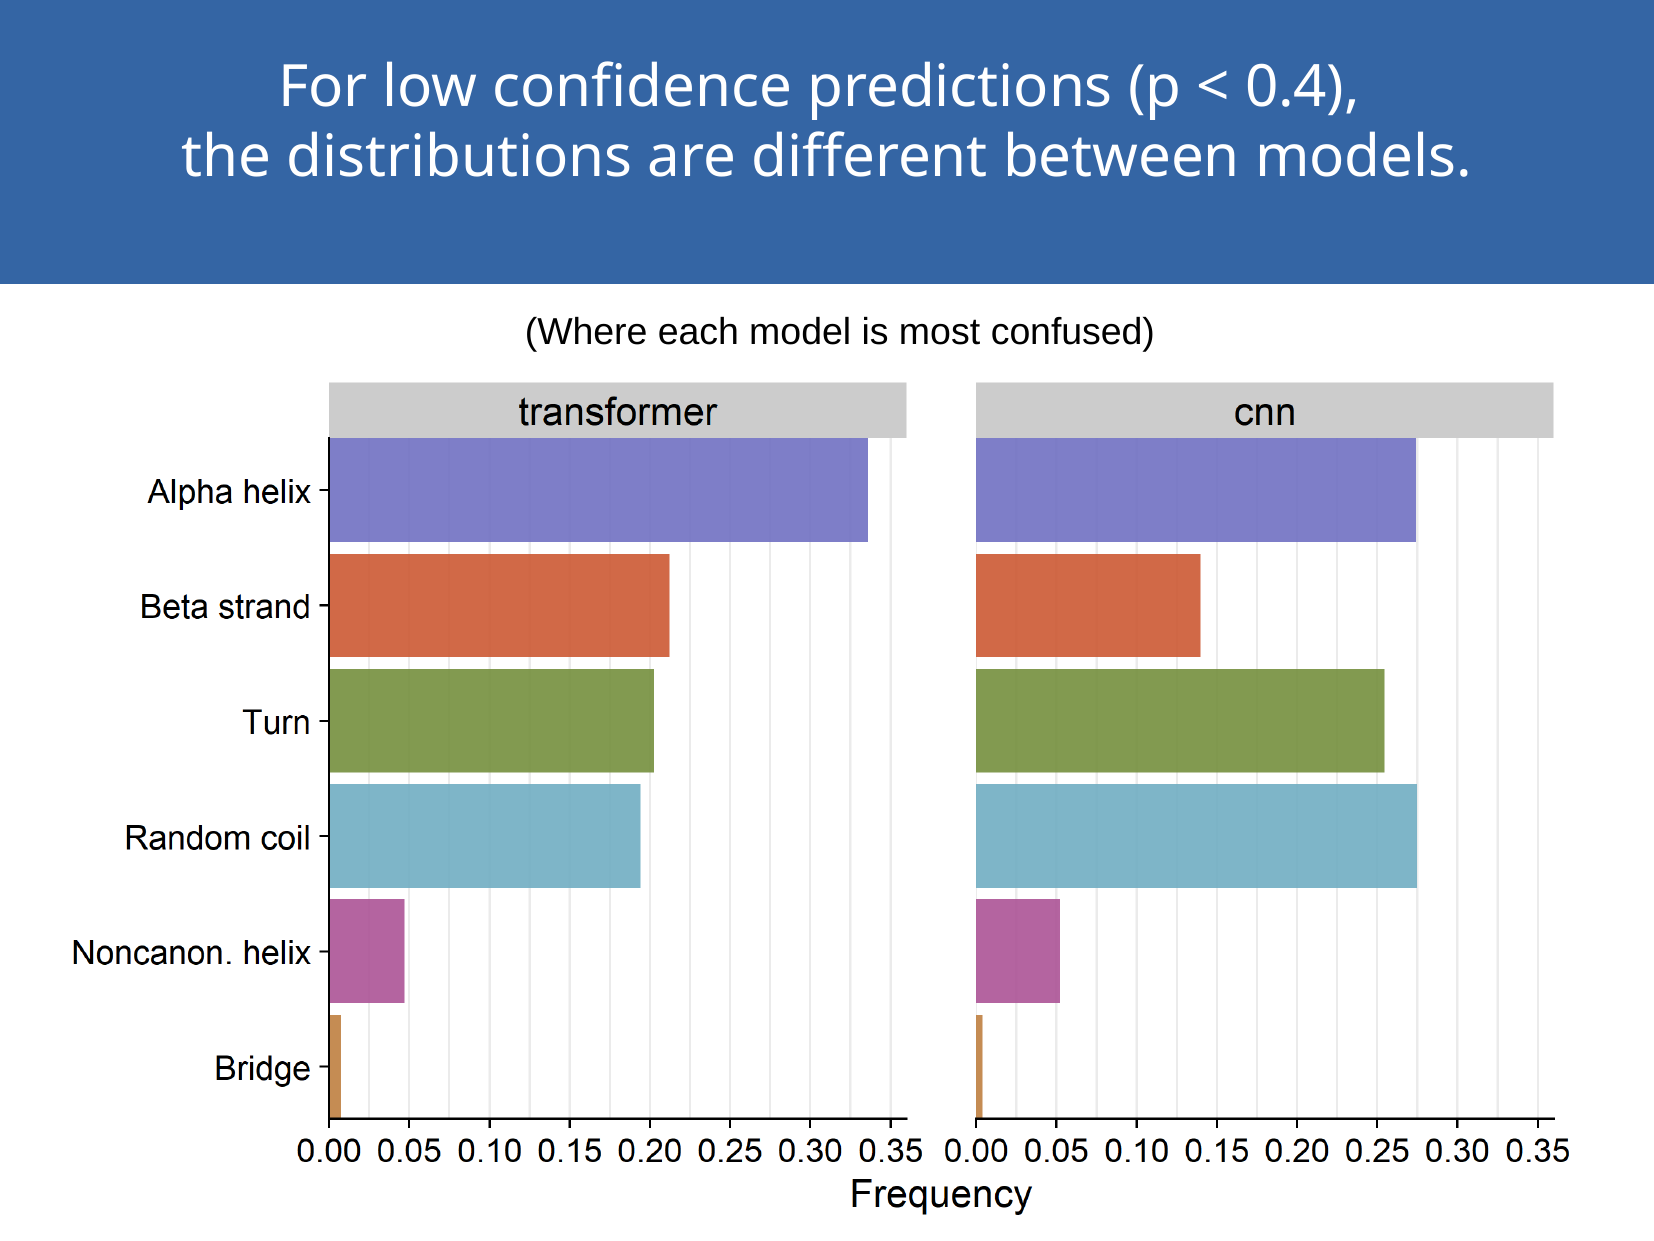

For low confidence predictions (p < 0.4),
the distributions are different between models.
(Where each model is most confused)